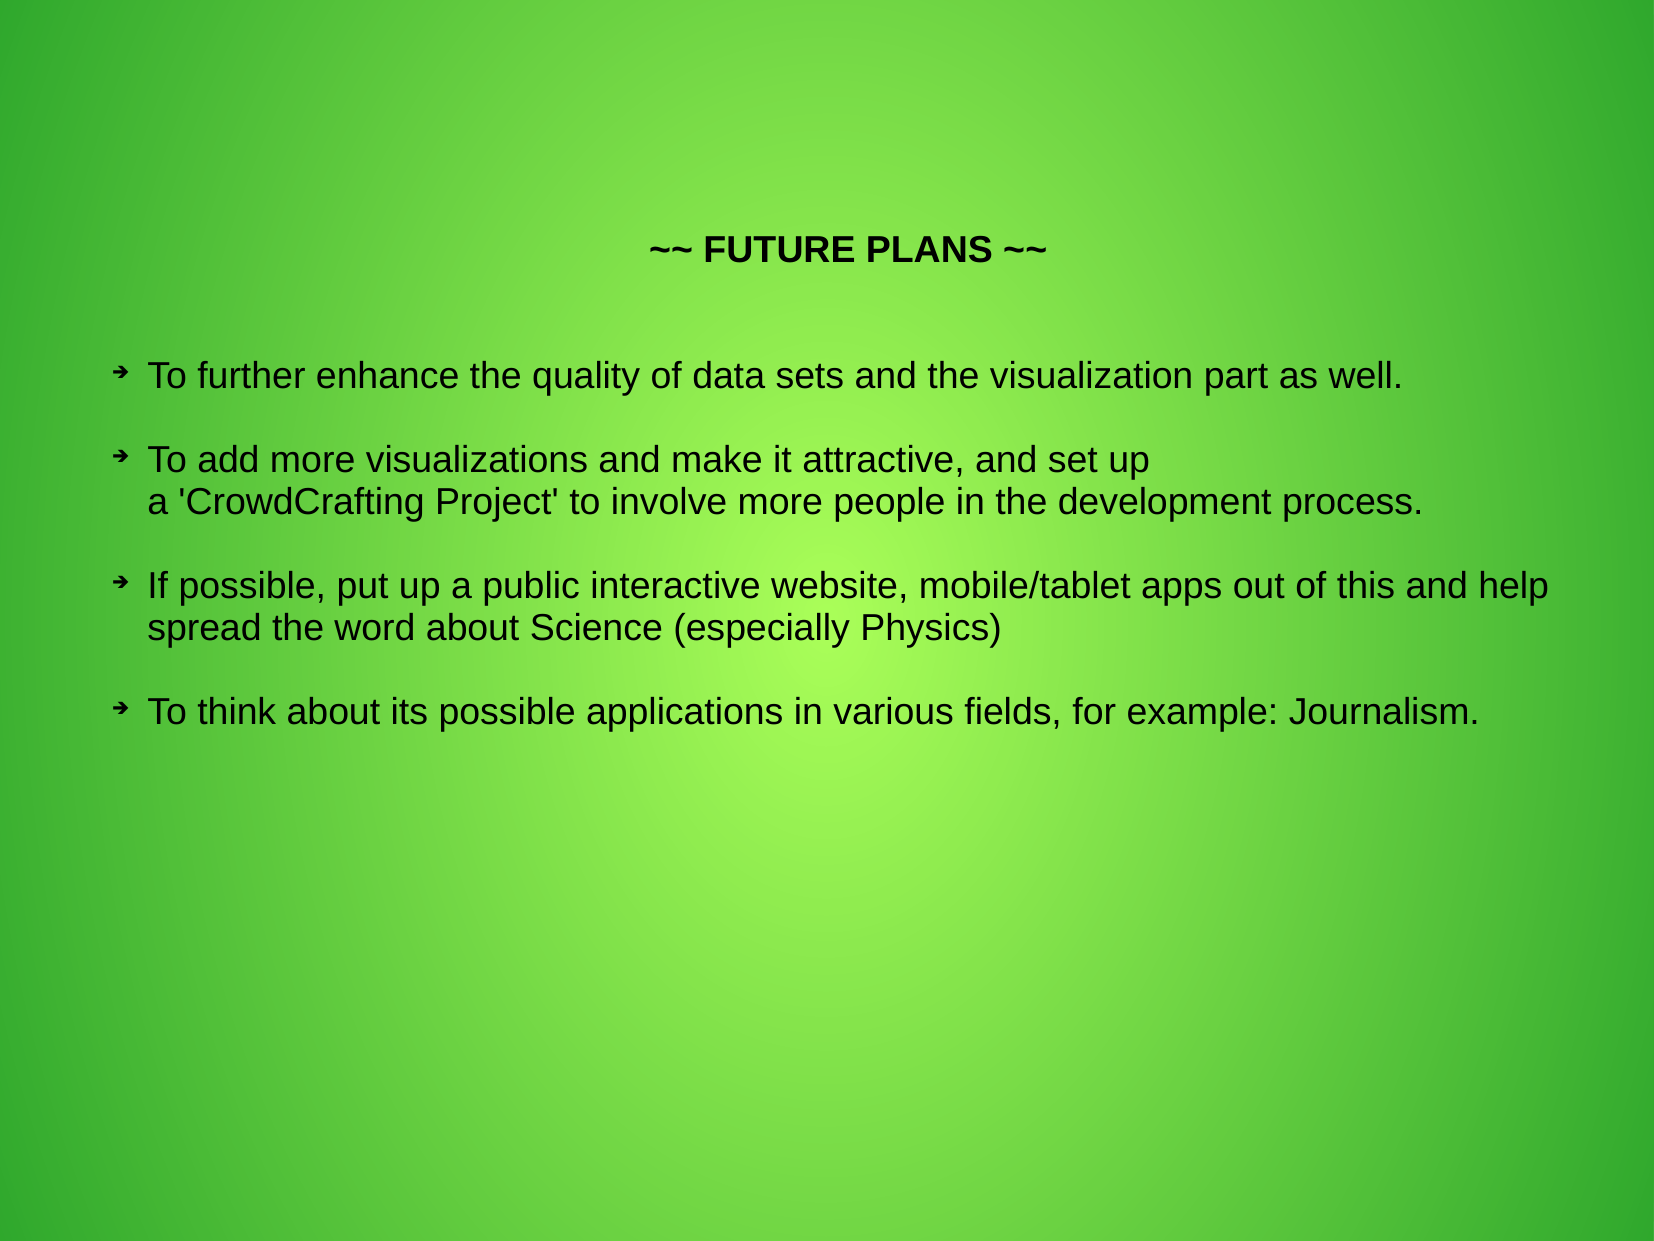

~~ FUTURE PLANS ~~
To further enhance the quality of data sets and the visualization part as well.
To add more visualizations and make it attractive, and set up
a 'CrowdCrafting Project' to involve more people in the development process.
If possible, put up a public interactive website, mobile/tablet apps out of this and help spread the word about Science (especially Physics)
To think about its possible applications in various fields, for example: Journalism.